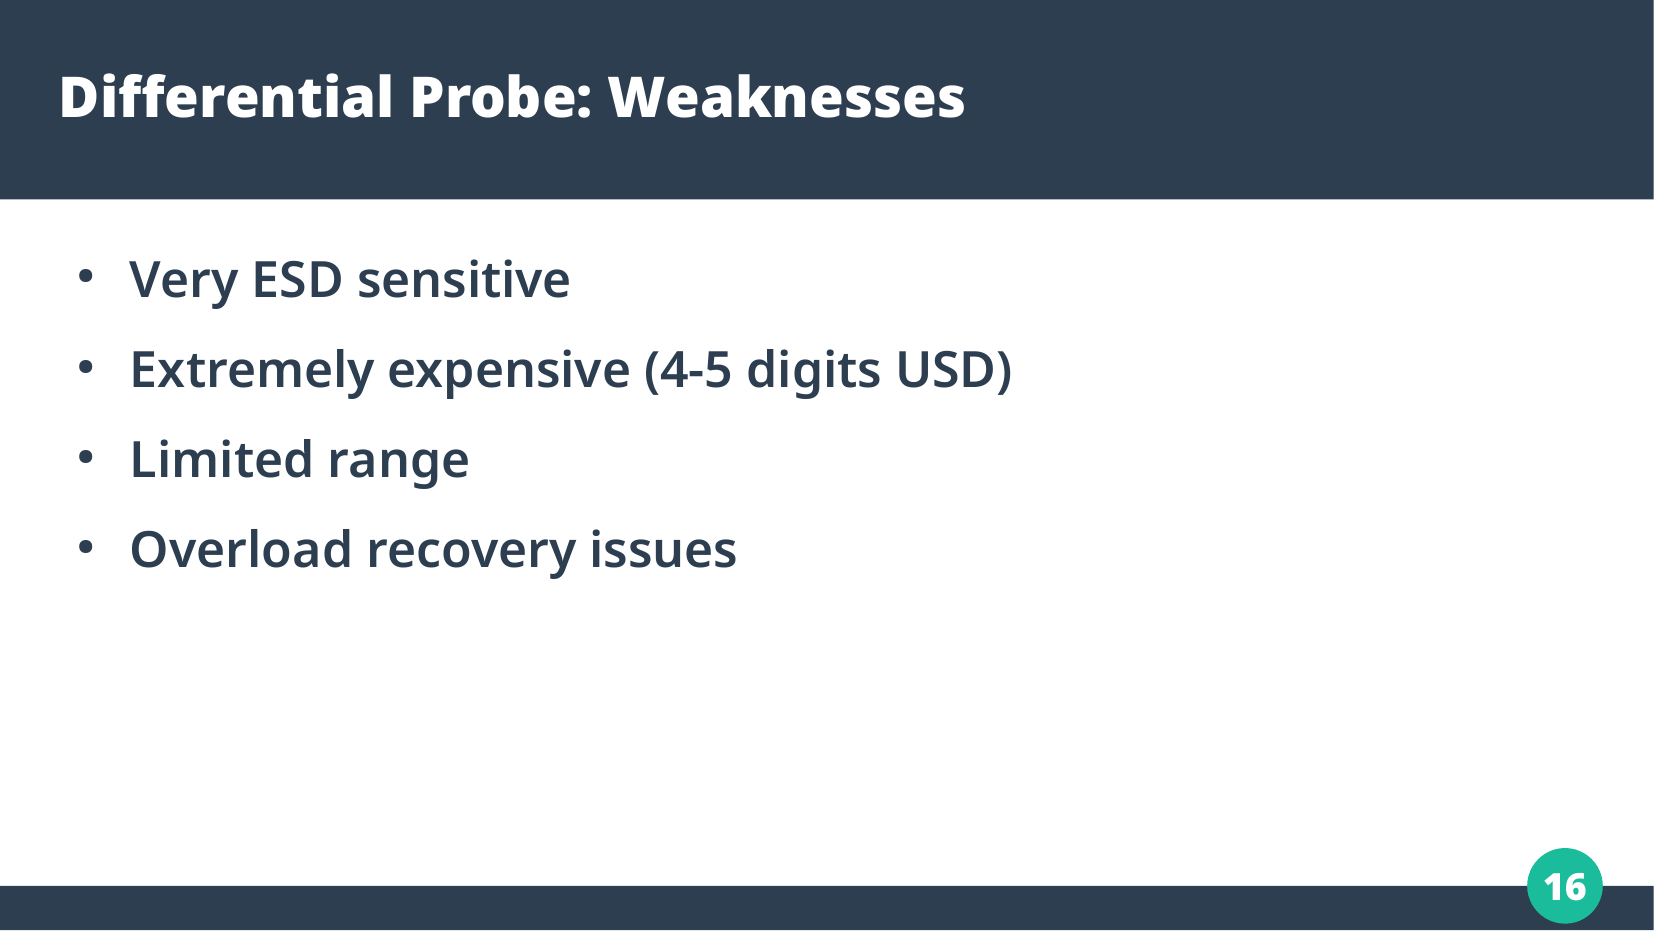

# Differential Probe: Weaknesses
Very ESD sensitive
Extremely expensive (4-5 digits USD)
Limited range
Overload recovery issues